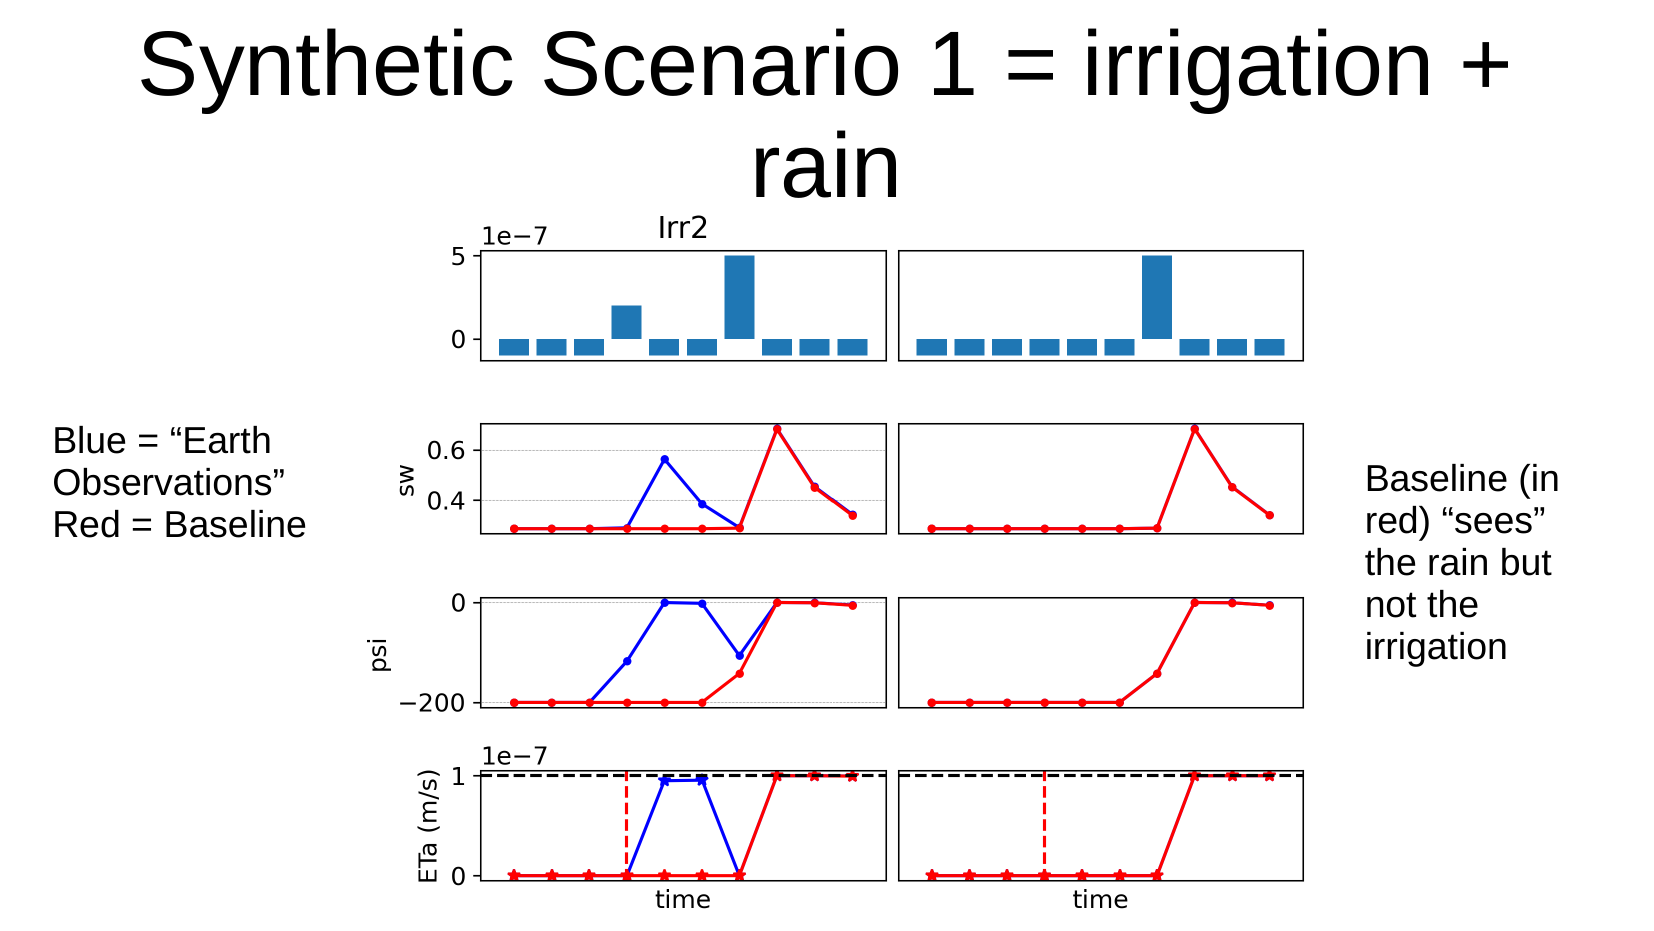

# Synthetic Scenario 1 = irrigation + rain
Blue = “Earth Observations”
Red = Baseline
Baseline (in red) “sees” the rain but not the irrigation